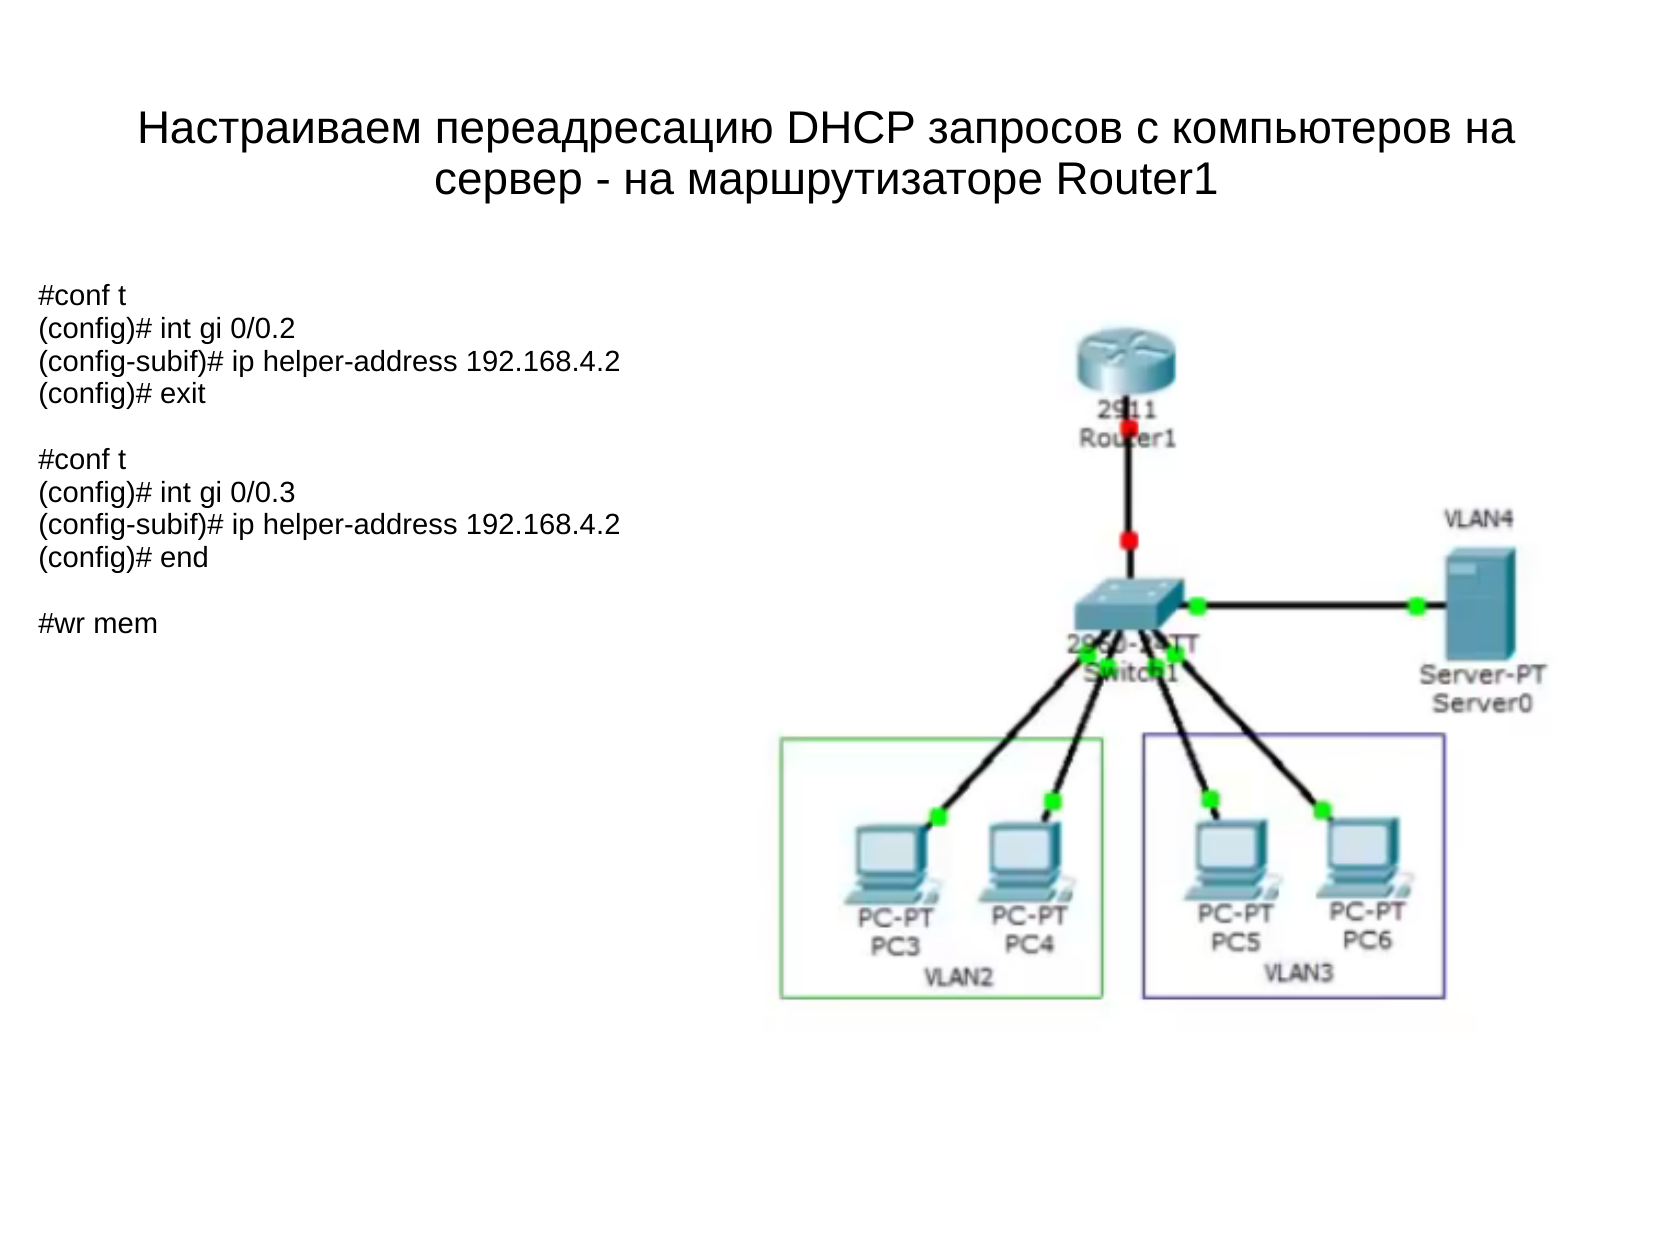

# Настраиваем переадресацию DHCP запросов с компьютеров на сервер - на маршрутизаторе Router1
#conf t
(config)# int gi 0/0.2
(config-subif)# ip helper-address 192.168.4.2
(config)# exit
#conf t
(config)# int gi 0/0.3
(config-subif)# ip helper-address 192.168.4.2
(config)# end
#wr mem